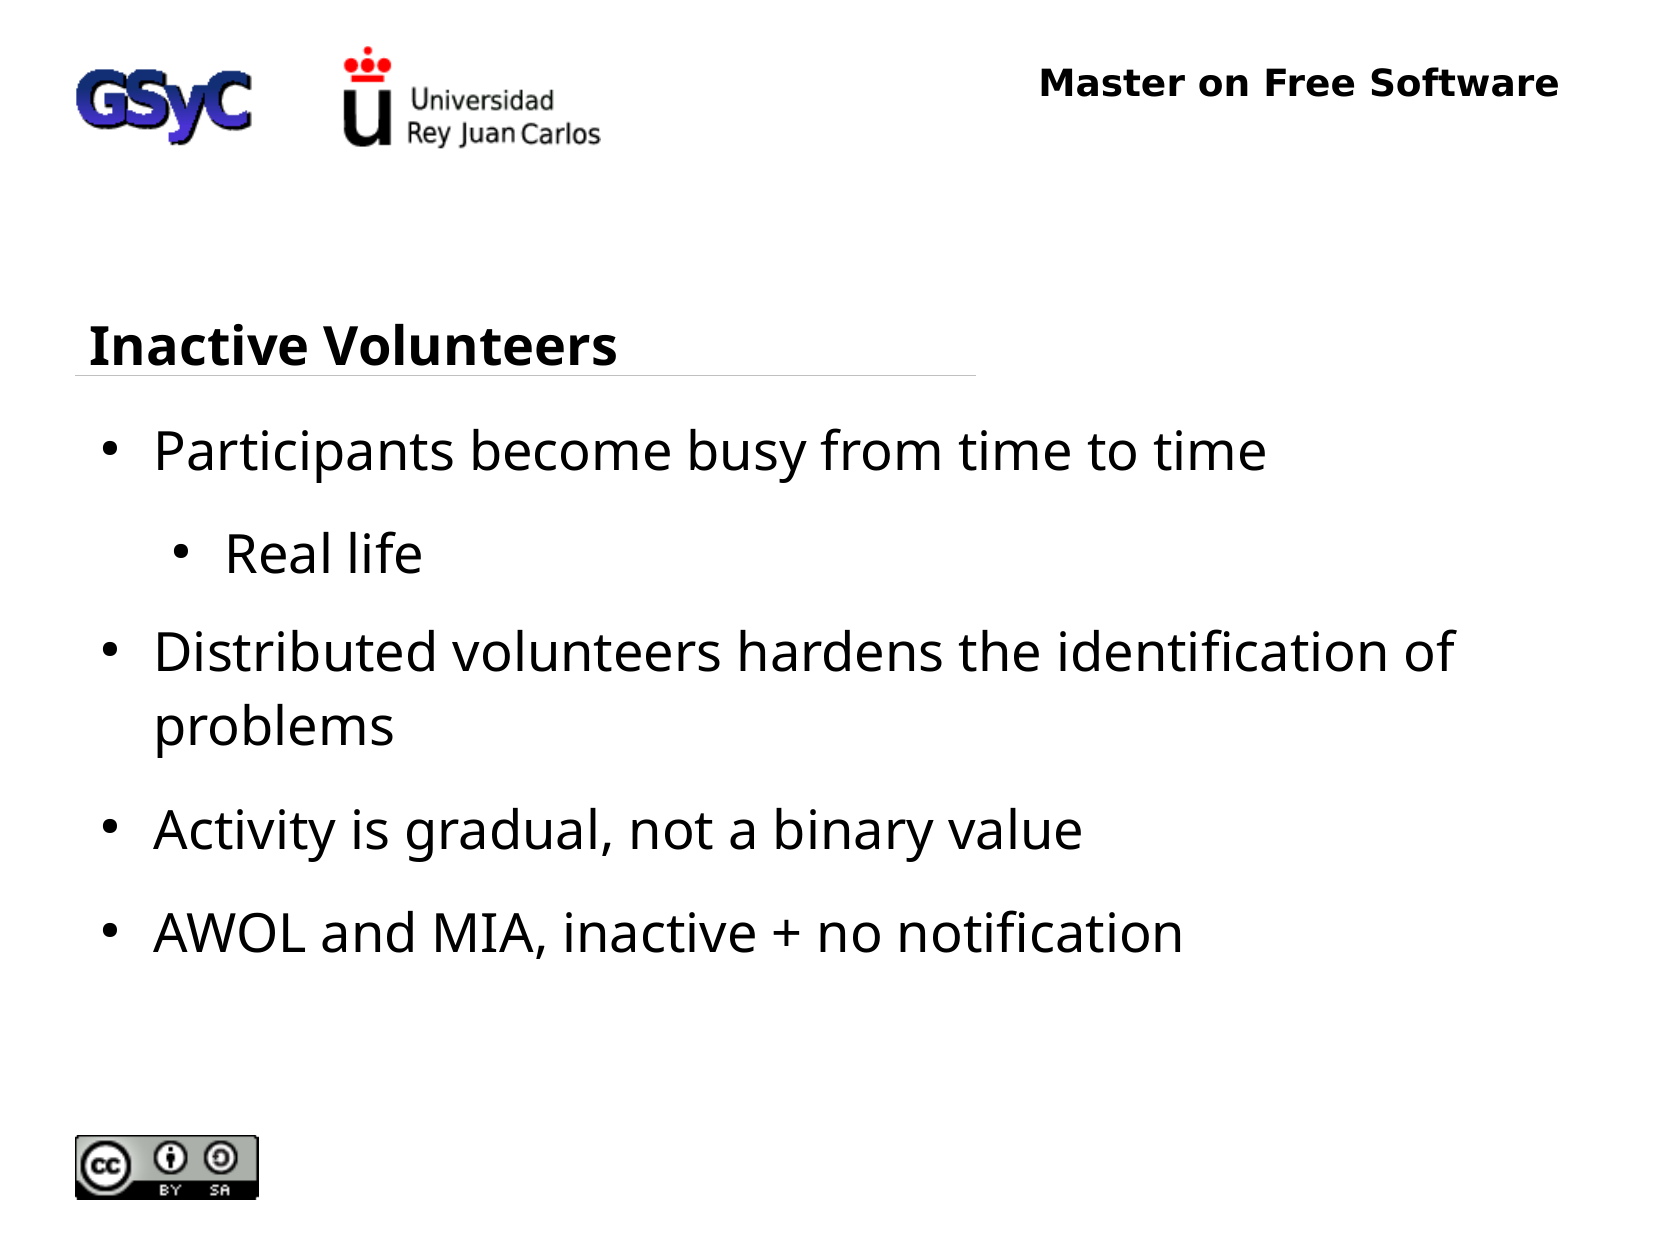

Inactive Volunteers
# Participants become busy from time to time
Real life
Distributed volunteers hardens the identification of problems
Activity is gradual, not a binary value
AWOL and MIA, inactive + no notification